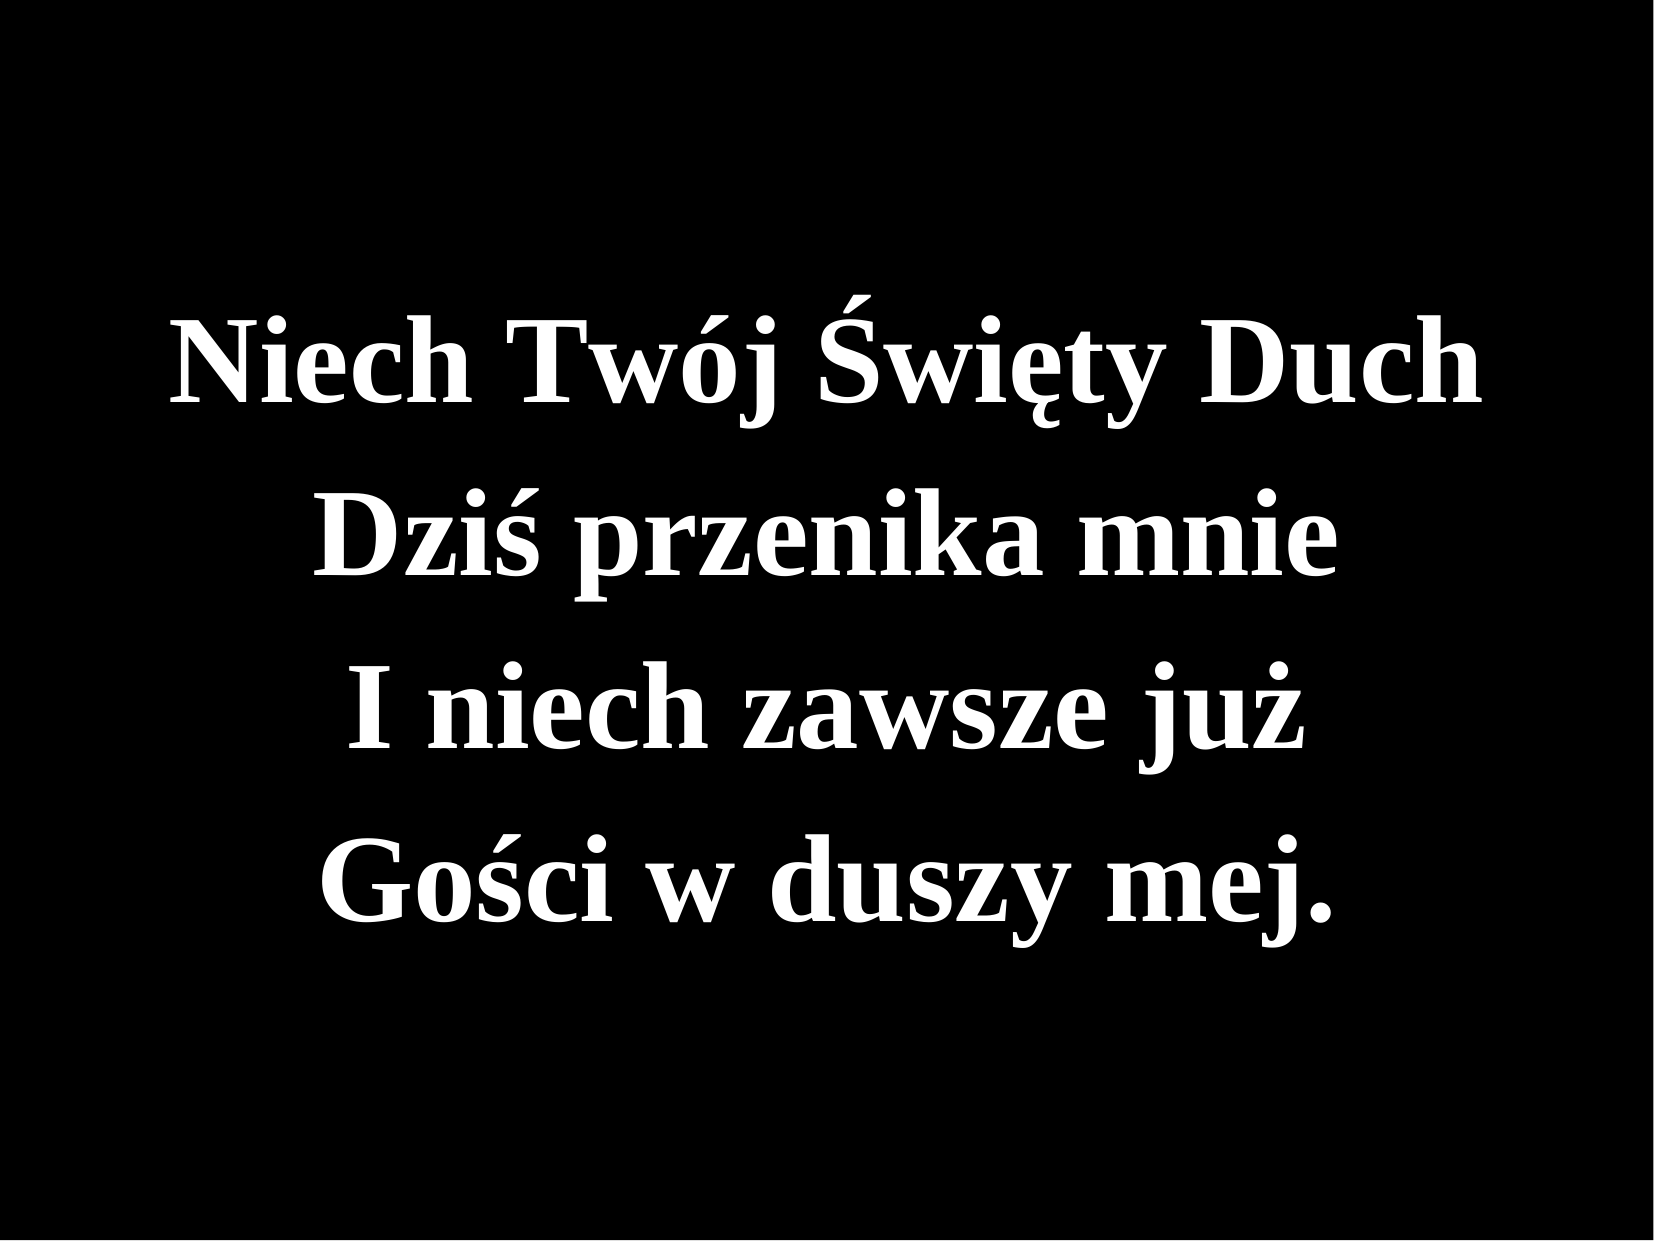

# Niech Twój Święty Duch ppp Dziś przenika mnie ppp I niech zawsze już ppp Gości w duszy mej.